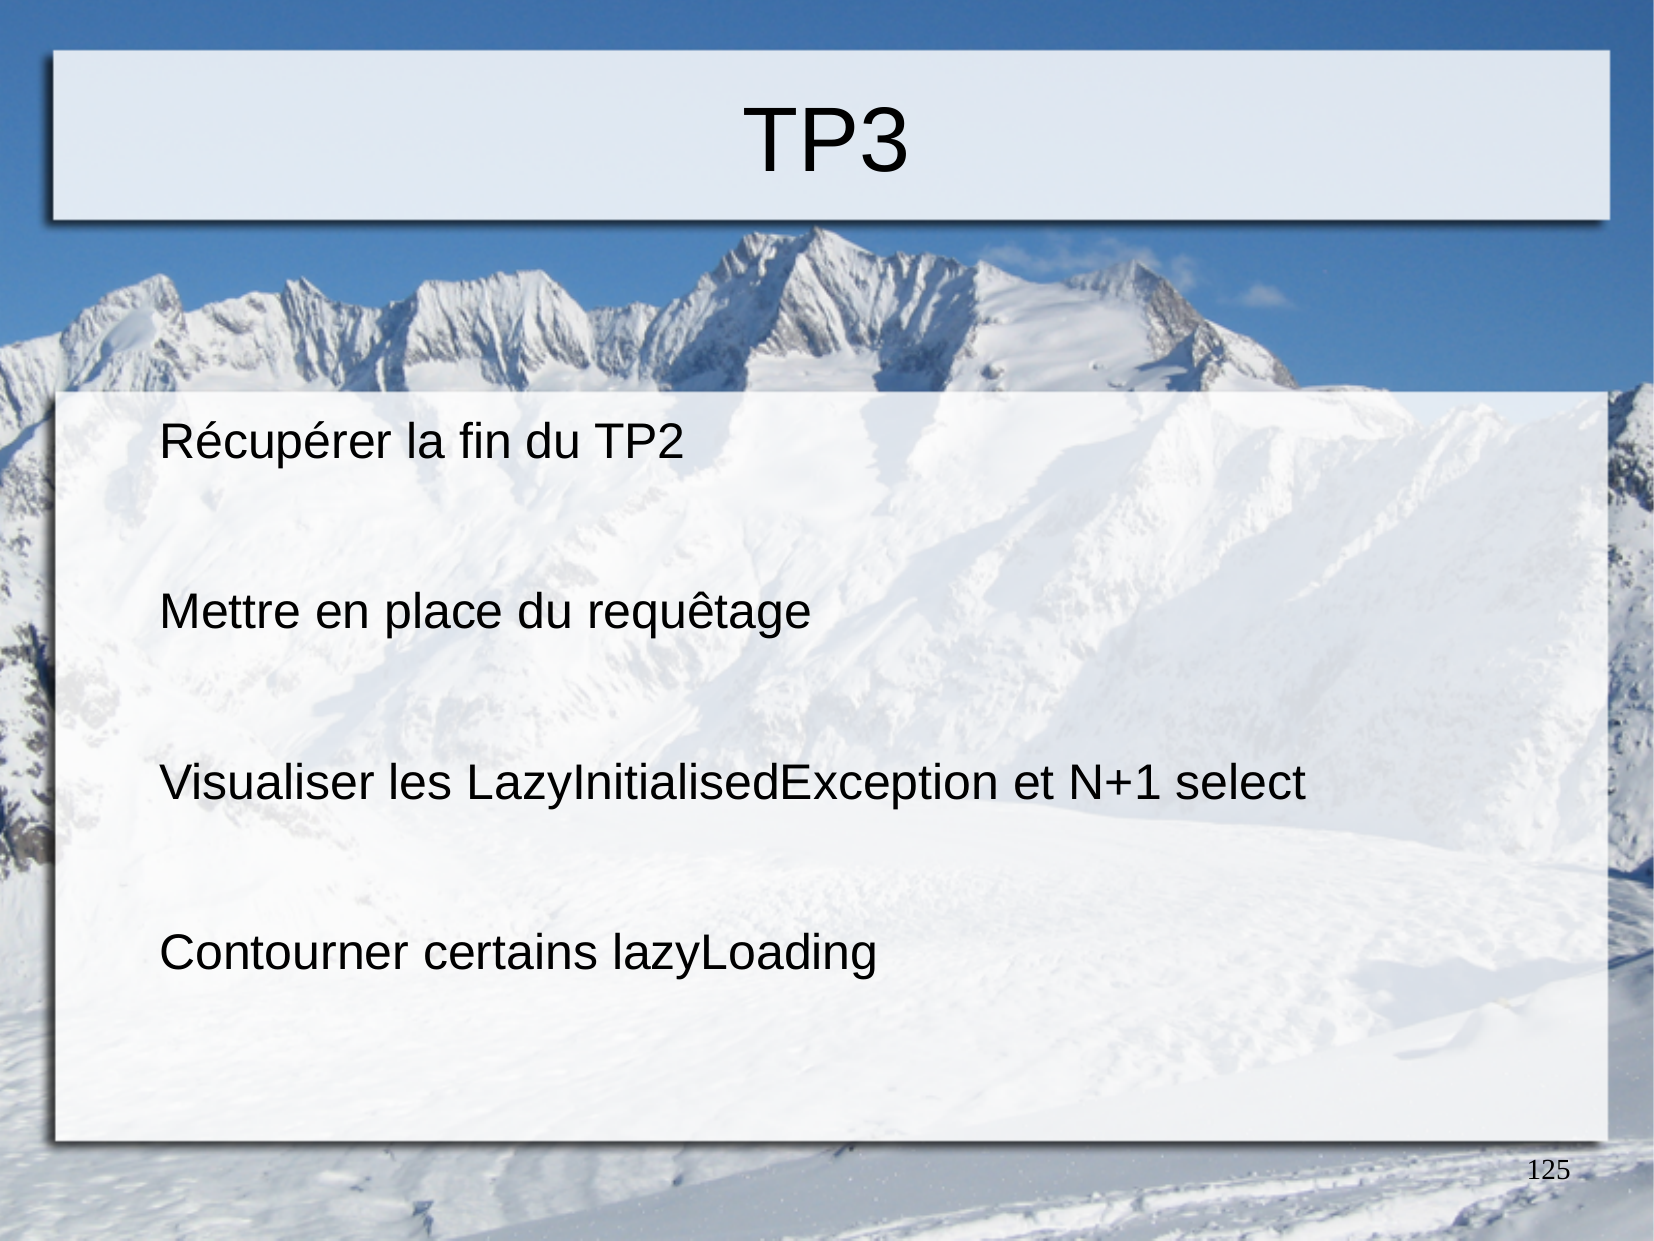

# TP3
Récupérer la fin du TP2
Mettre en place du requêtage
Visualiser les LazyInitialisedException et N+1 select
Contourner certains lazyLoading
125